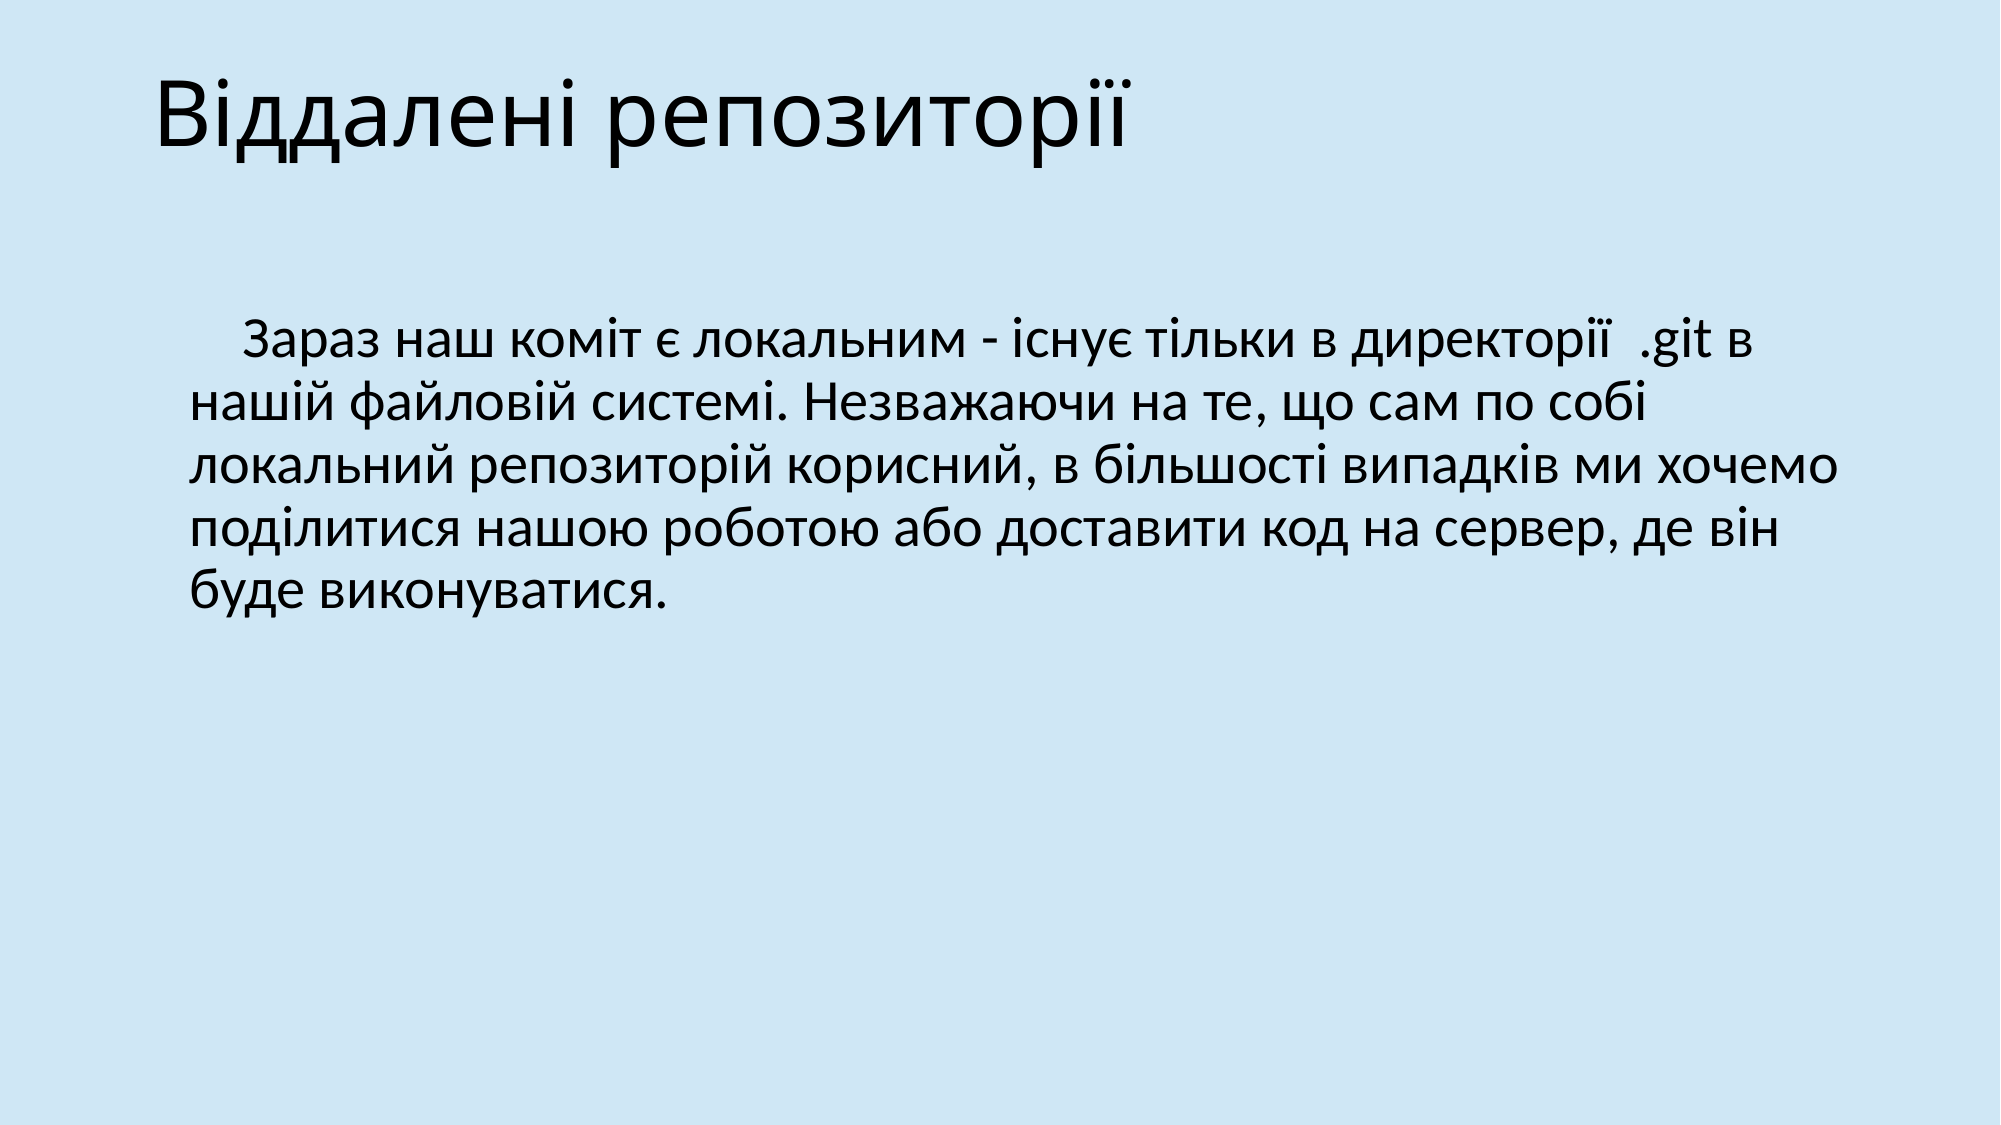

# Віддалені репозиторії
 Зараз наш коміт є локальним - існує тільки в директорії .git в нашій файловій системі. Незважаючи на те, що сам по собі локальний репозиторій корисний, в більшості випадків ми хочемо поділитися нашою роботою або доставити код на сервер, де він буде виконуватися.